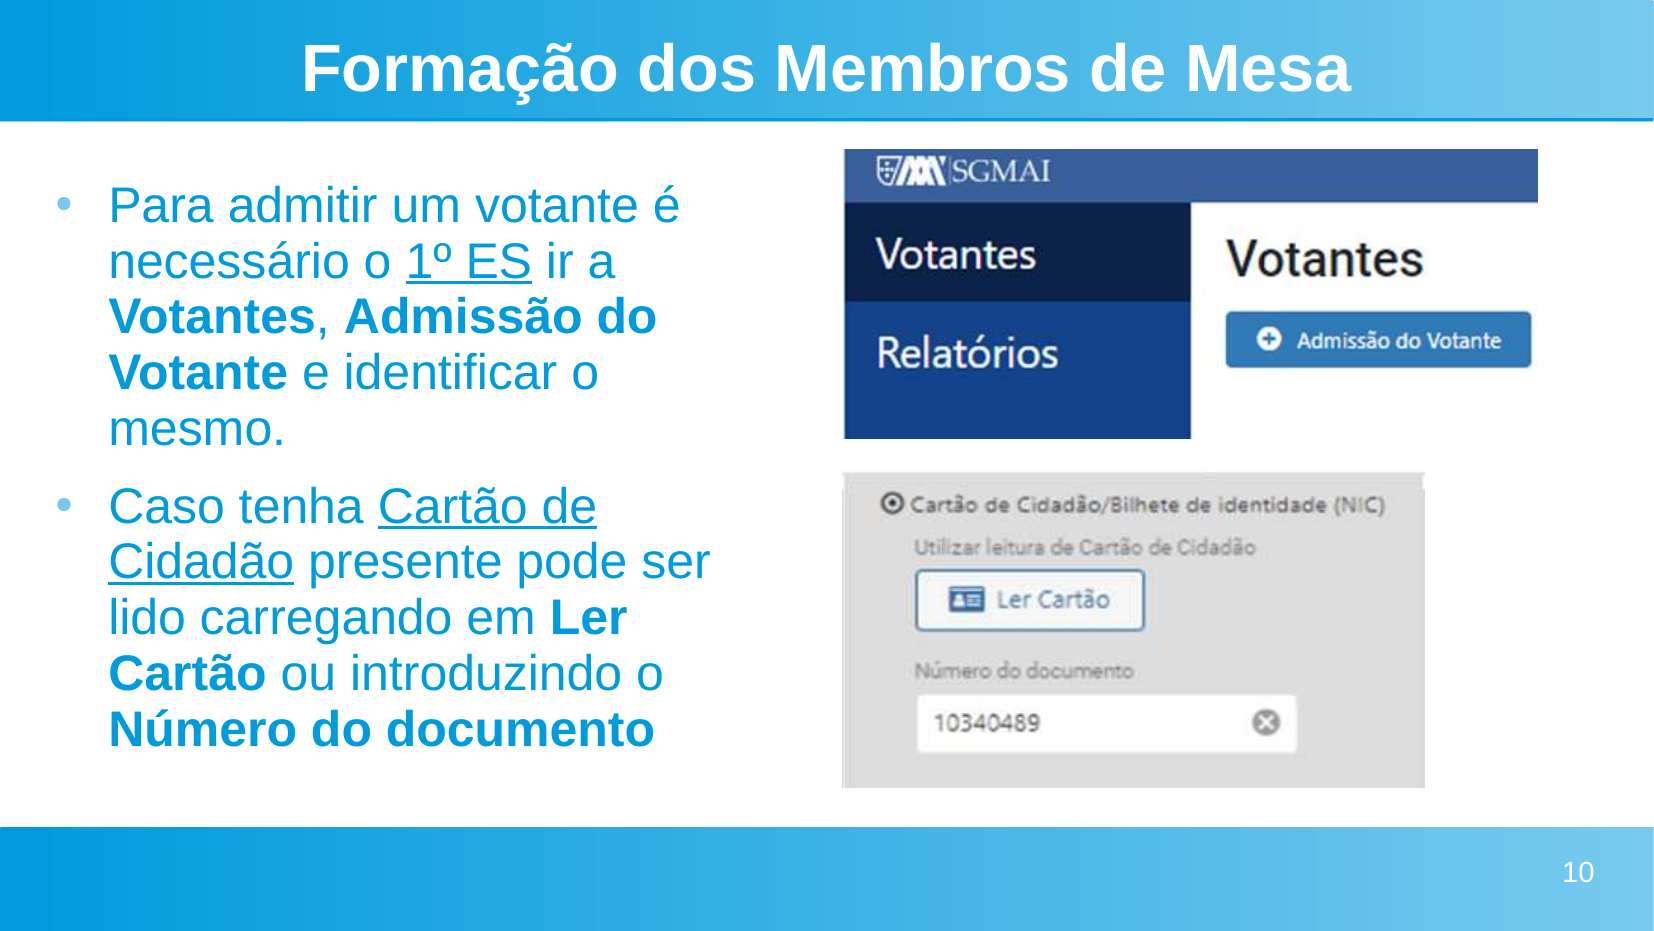

# Formação dos Membros de Mesa
Para admitir um votante é necessário o 1º ES ir a Votantes, Admissão do Votante e identificar o mesmo.
Caso tenha Cartão de Cidadão presente pode ser lido carregando em Ler Cartão ou introduzindo o Número do documento
10